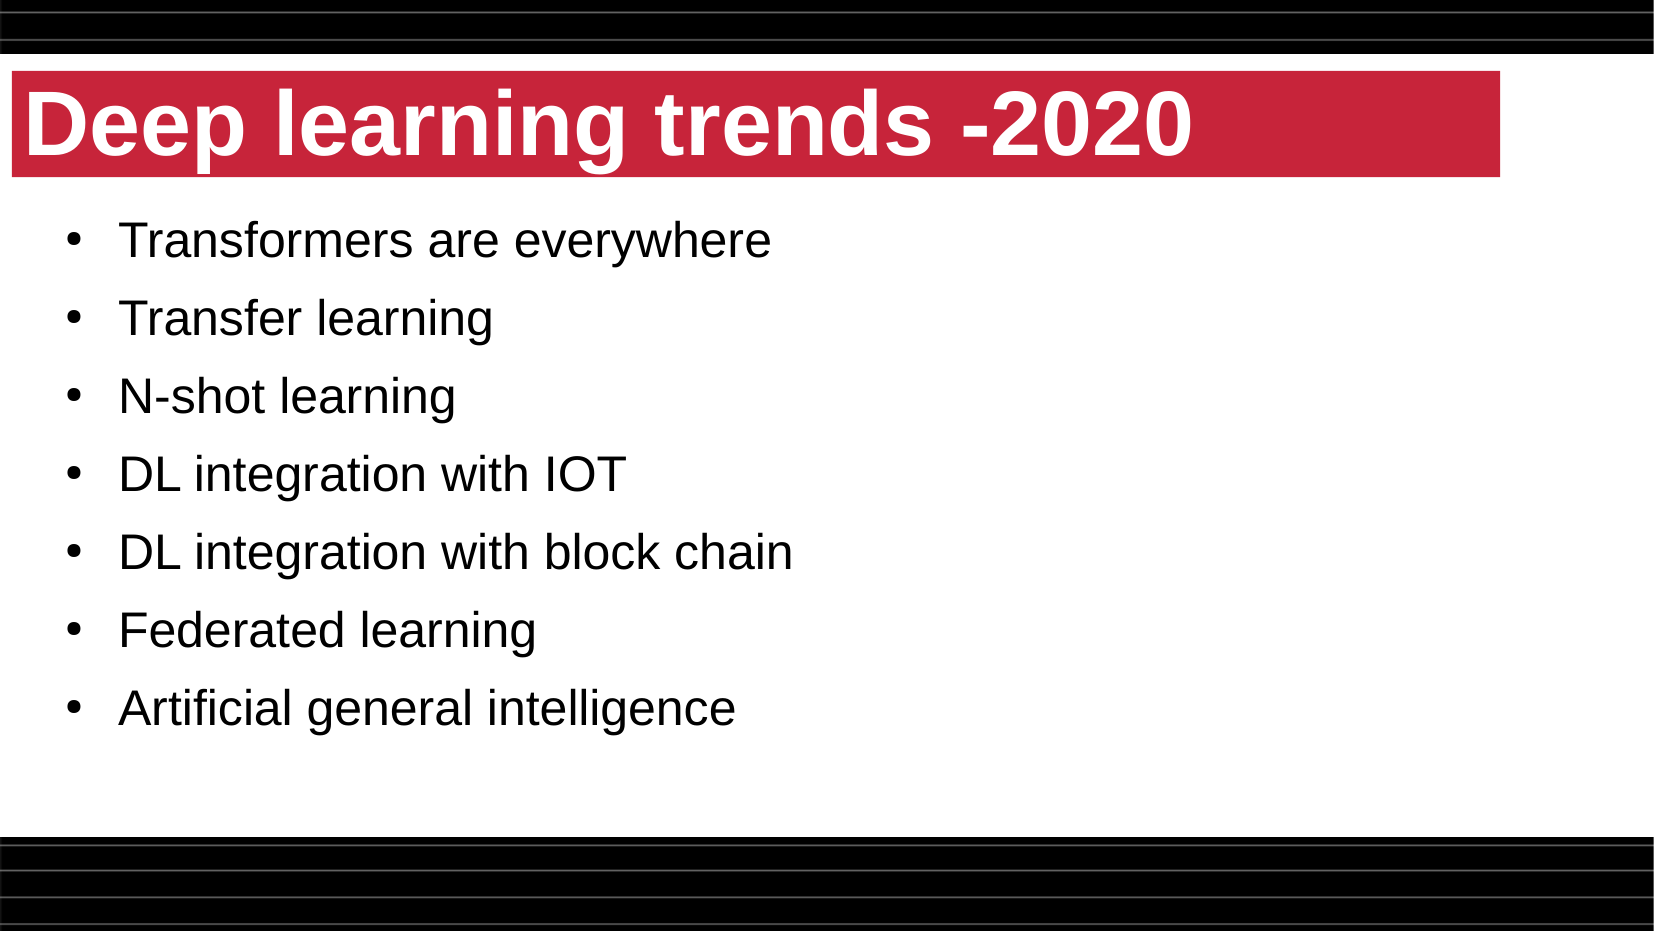

# Deep learning trends -2020
Transformers are everywhere
Transfer learning
N-shot learning
DL integration with IOT
DL integration with block chain
Federated learning
Artificial general intelligence